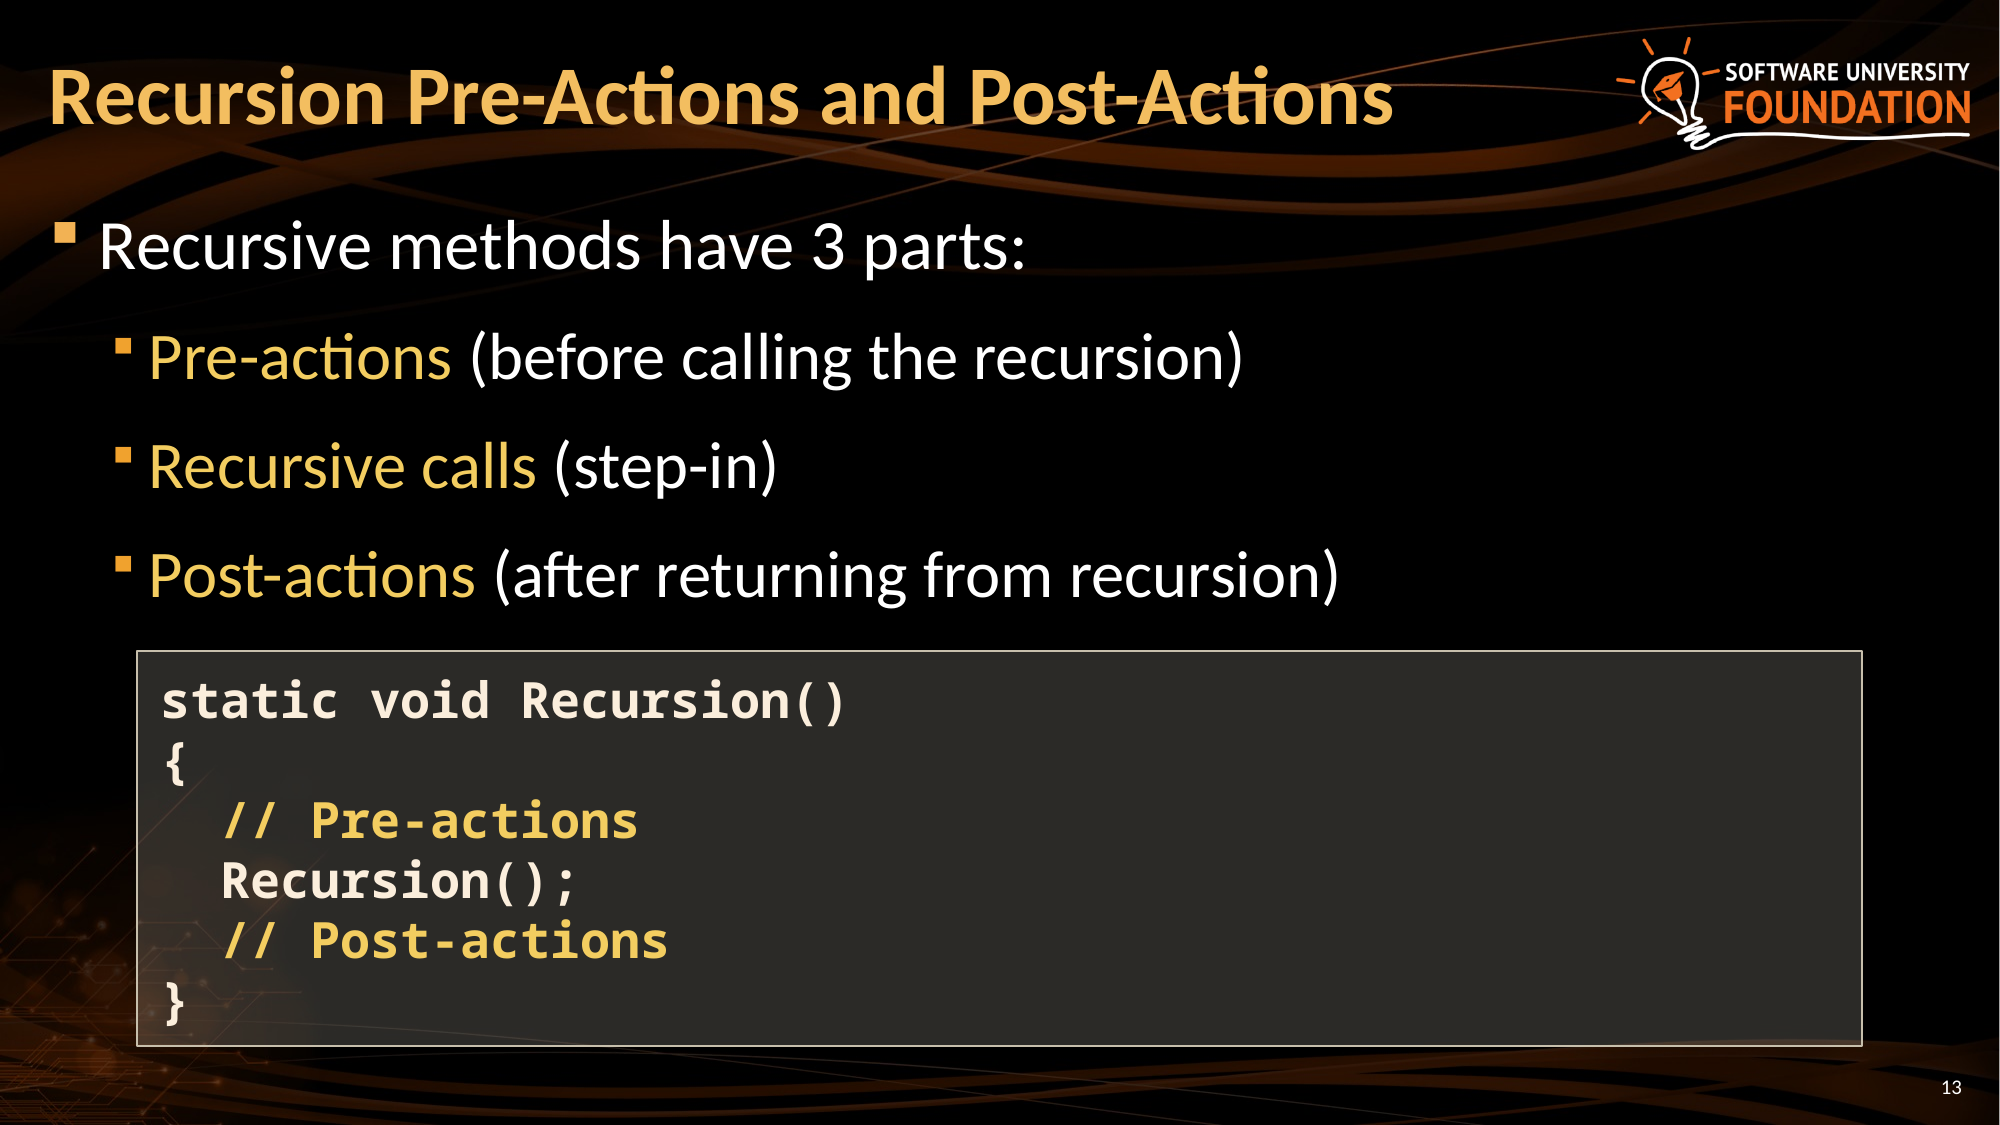

Recursion Pre-Actions and Post-Actions
# Recursive methods have 3 parts:
Pre-actions (before calling the recursion)
Recursive calls (step-in)
Post-actions (after returning from recursion)
static void Recursion()
{
 // Pre-actions
 Recursion();
 // Post-actions
}